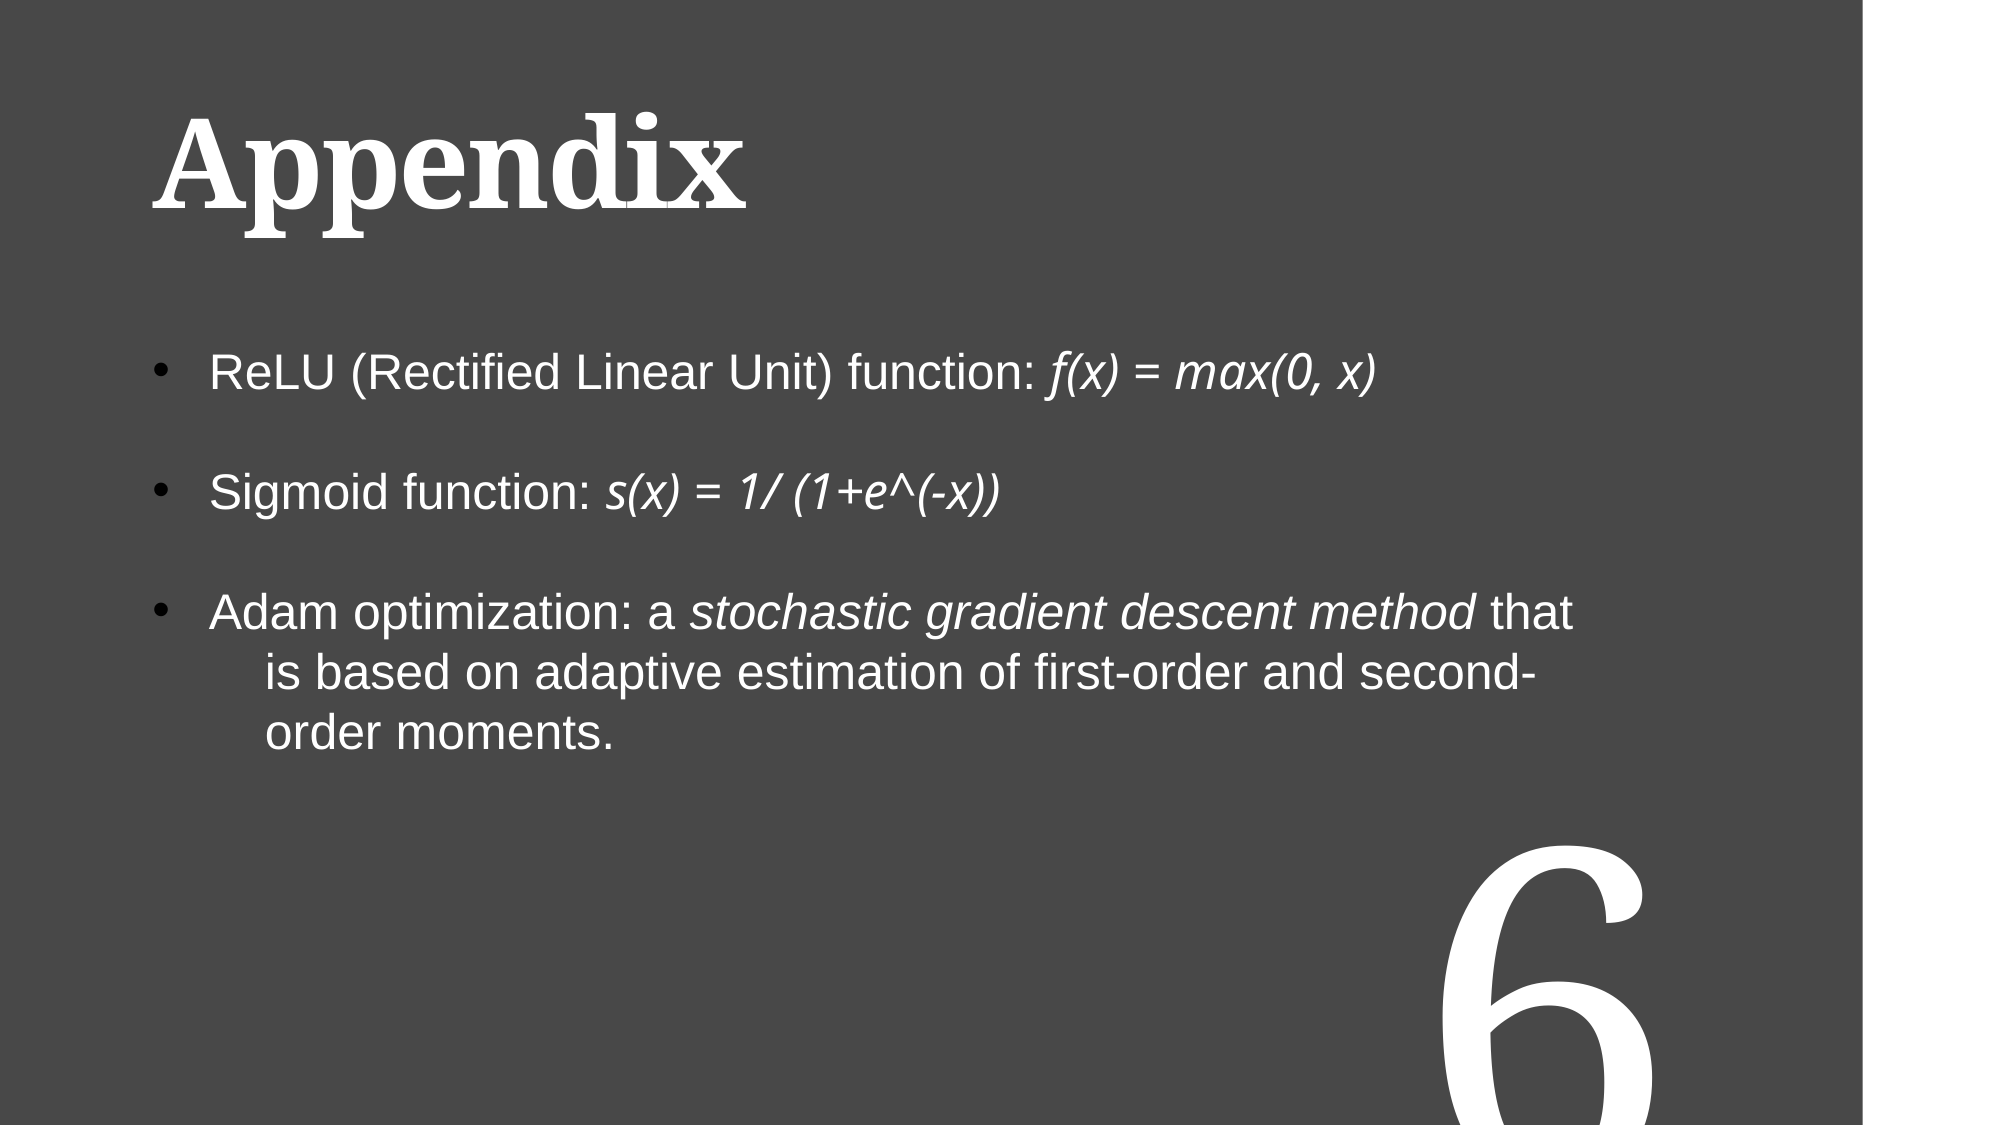

# Appendix
ReLU (Rectified Linear Unit) function: f(x) = max(0, x)
Sigmoid function: s(x) = 1/ (1+e^(-x))
Adam optimization: a stochastic gradient descent method that is based on adaptive estimation of first-order and second-order moments.
6